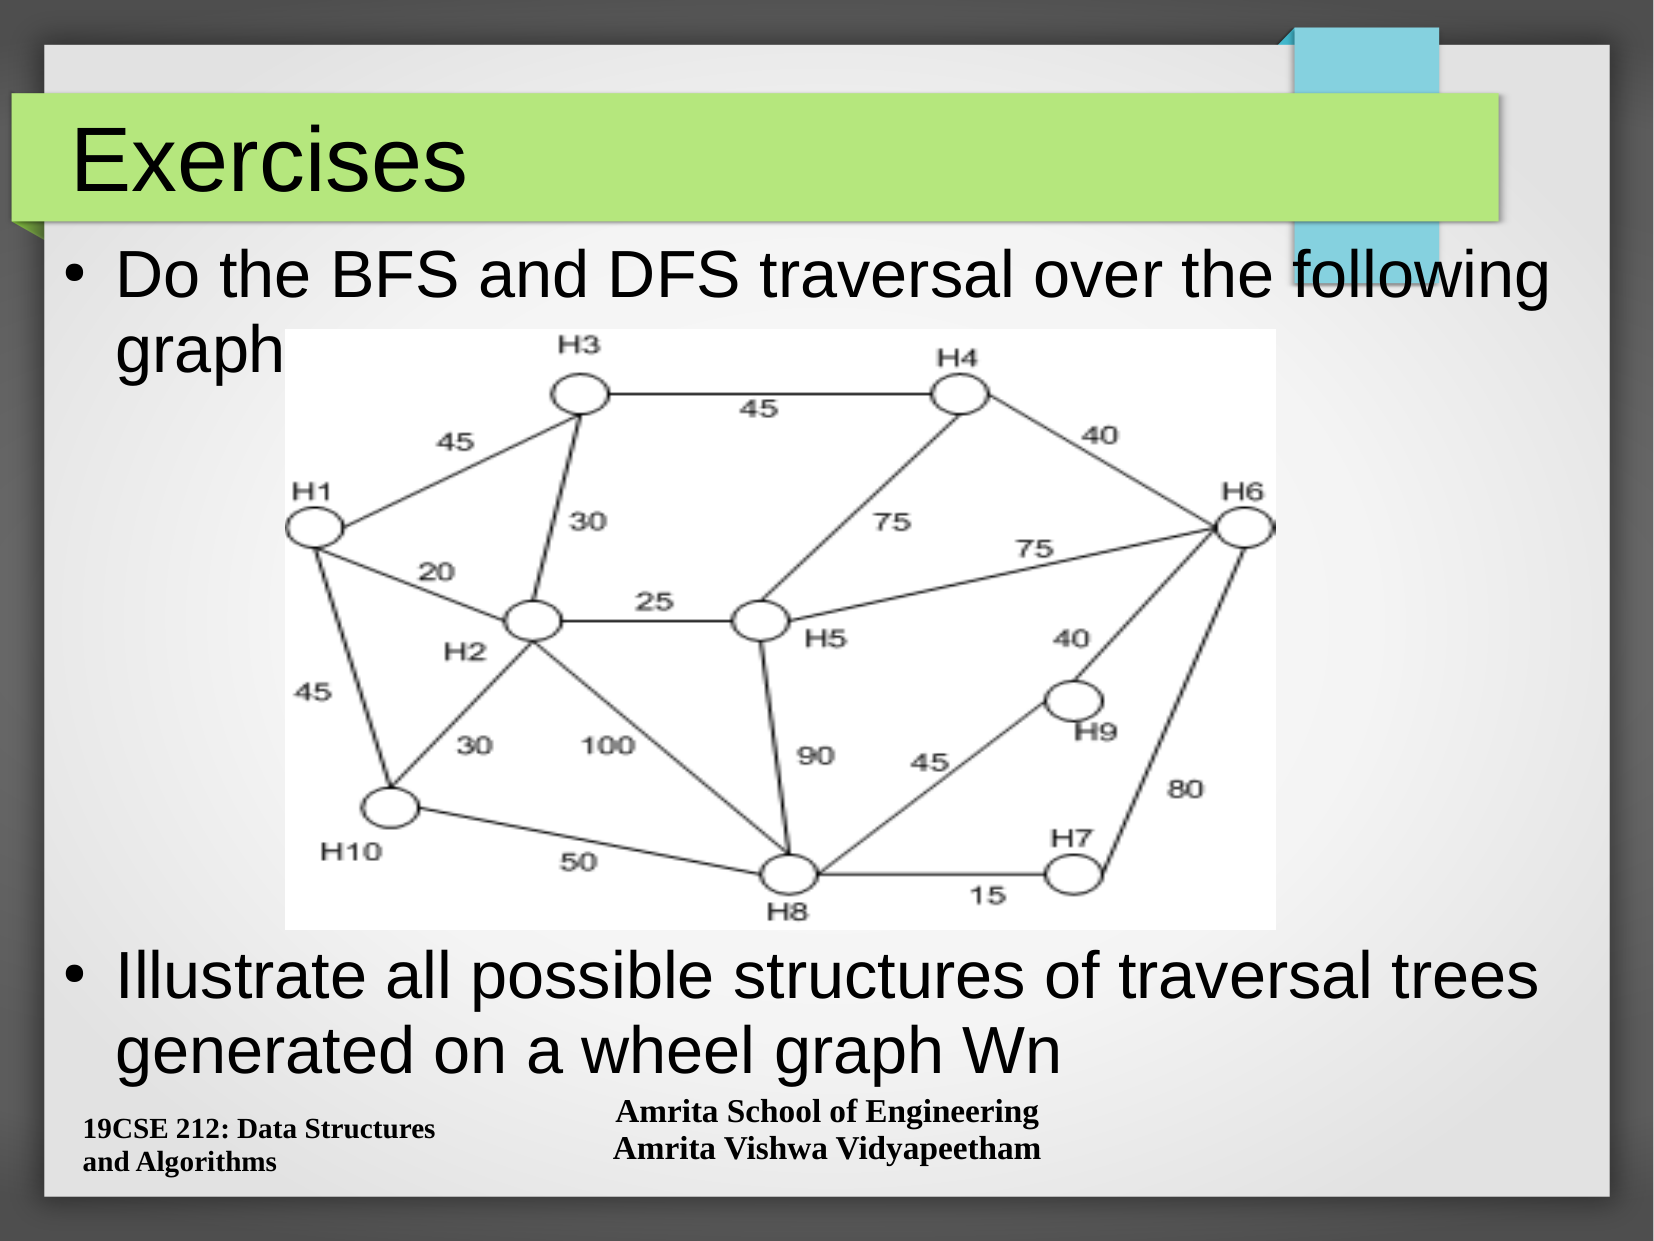

# Exercises
Do the BFS and DFS traversal over the following graph
Illustrate all possible structures of traversal trees generated on a wheel graph Wn